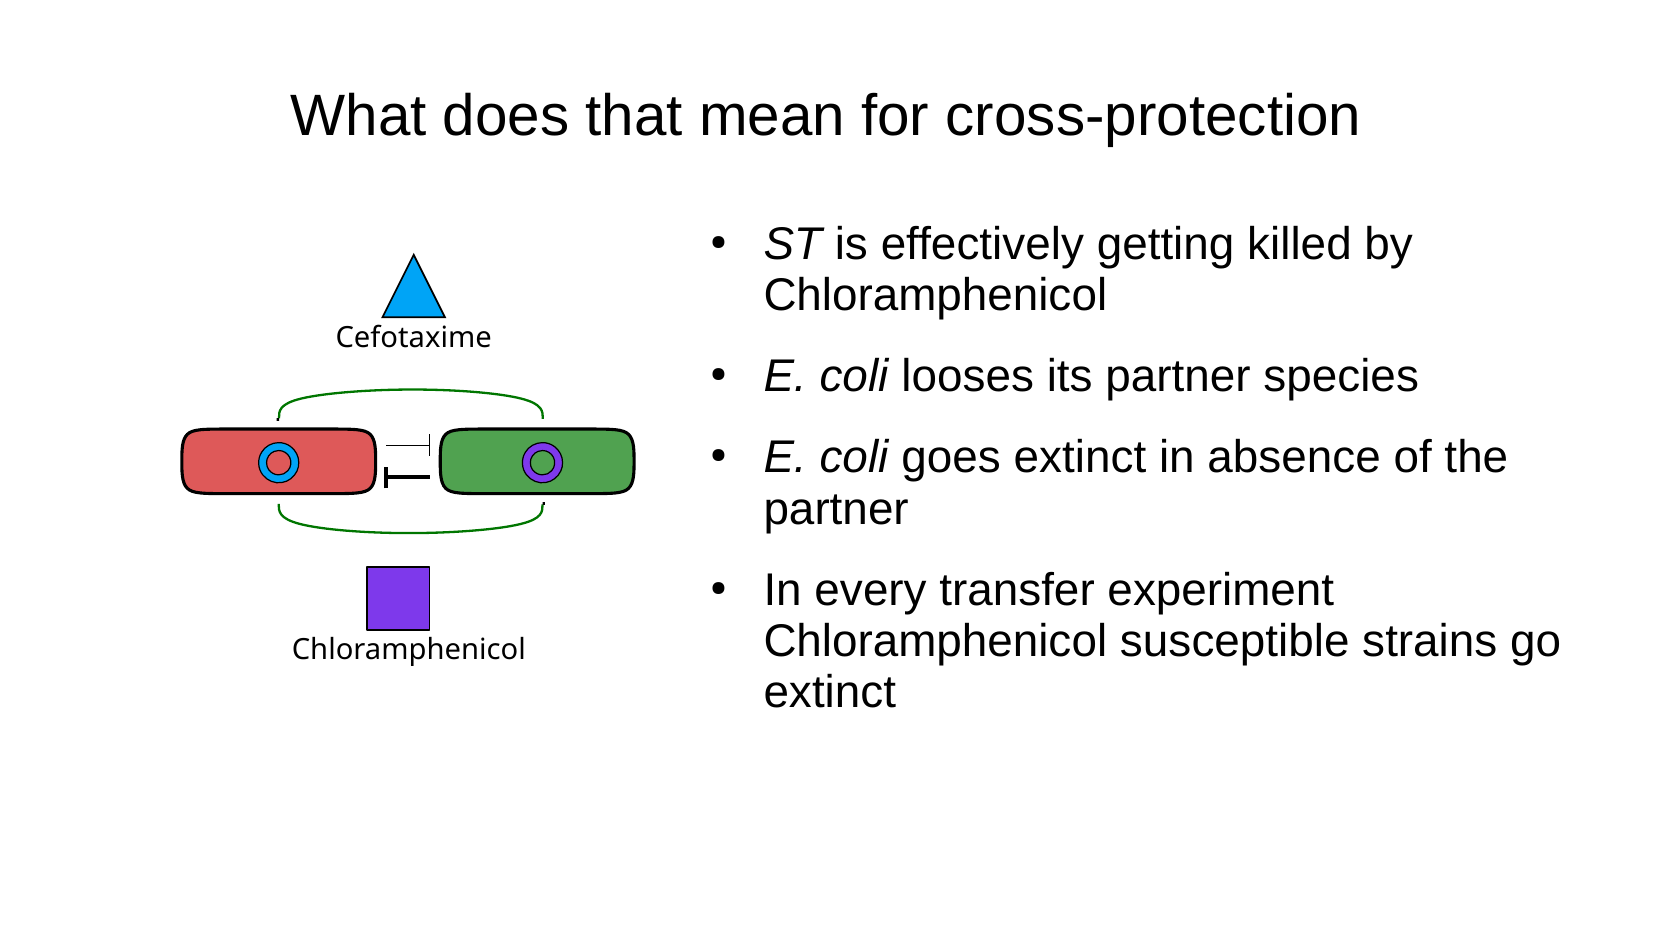

# What does that mean for cross-protection
ST is effectively getting killed by Chloramphenicol
E. coli looses its partner species
E. coli goes extinct in absence of the partner
In every transfer experiment Chloramphenicol susceptible strains go extinct